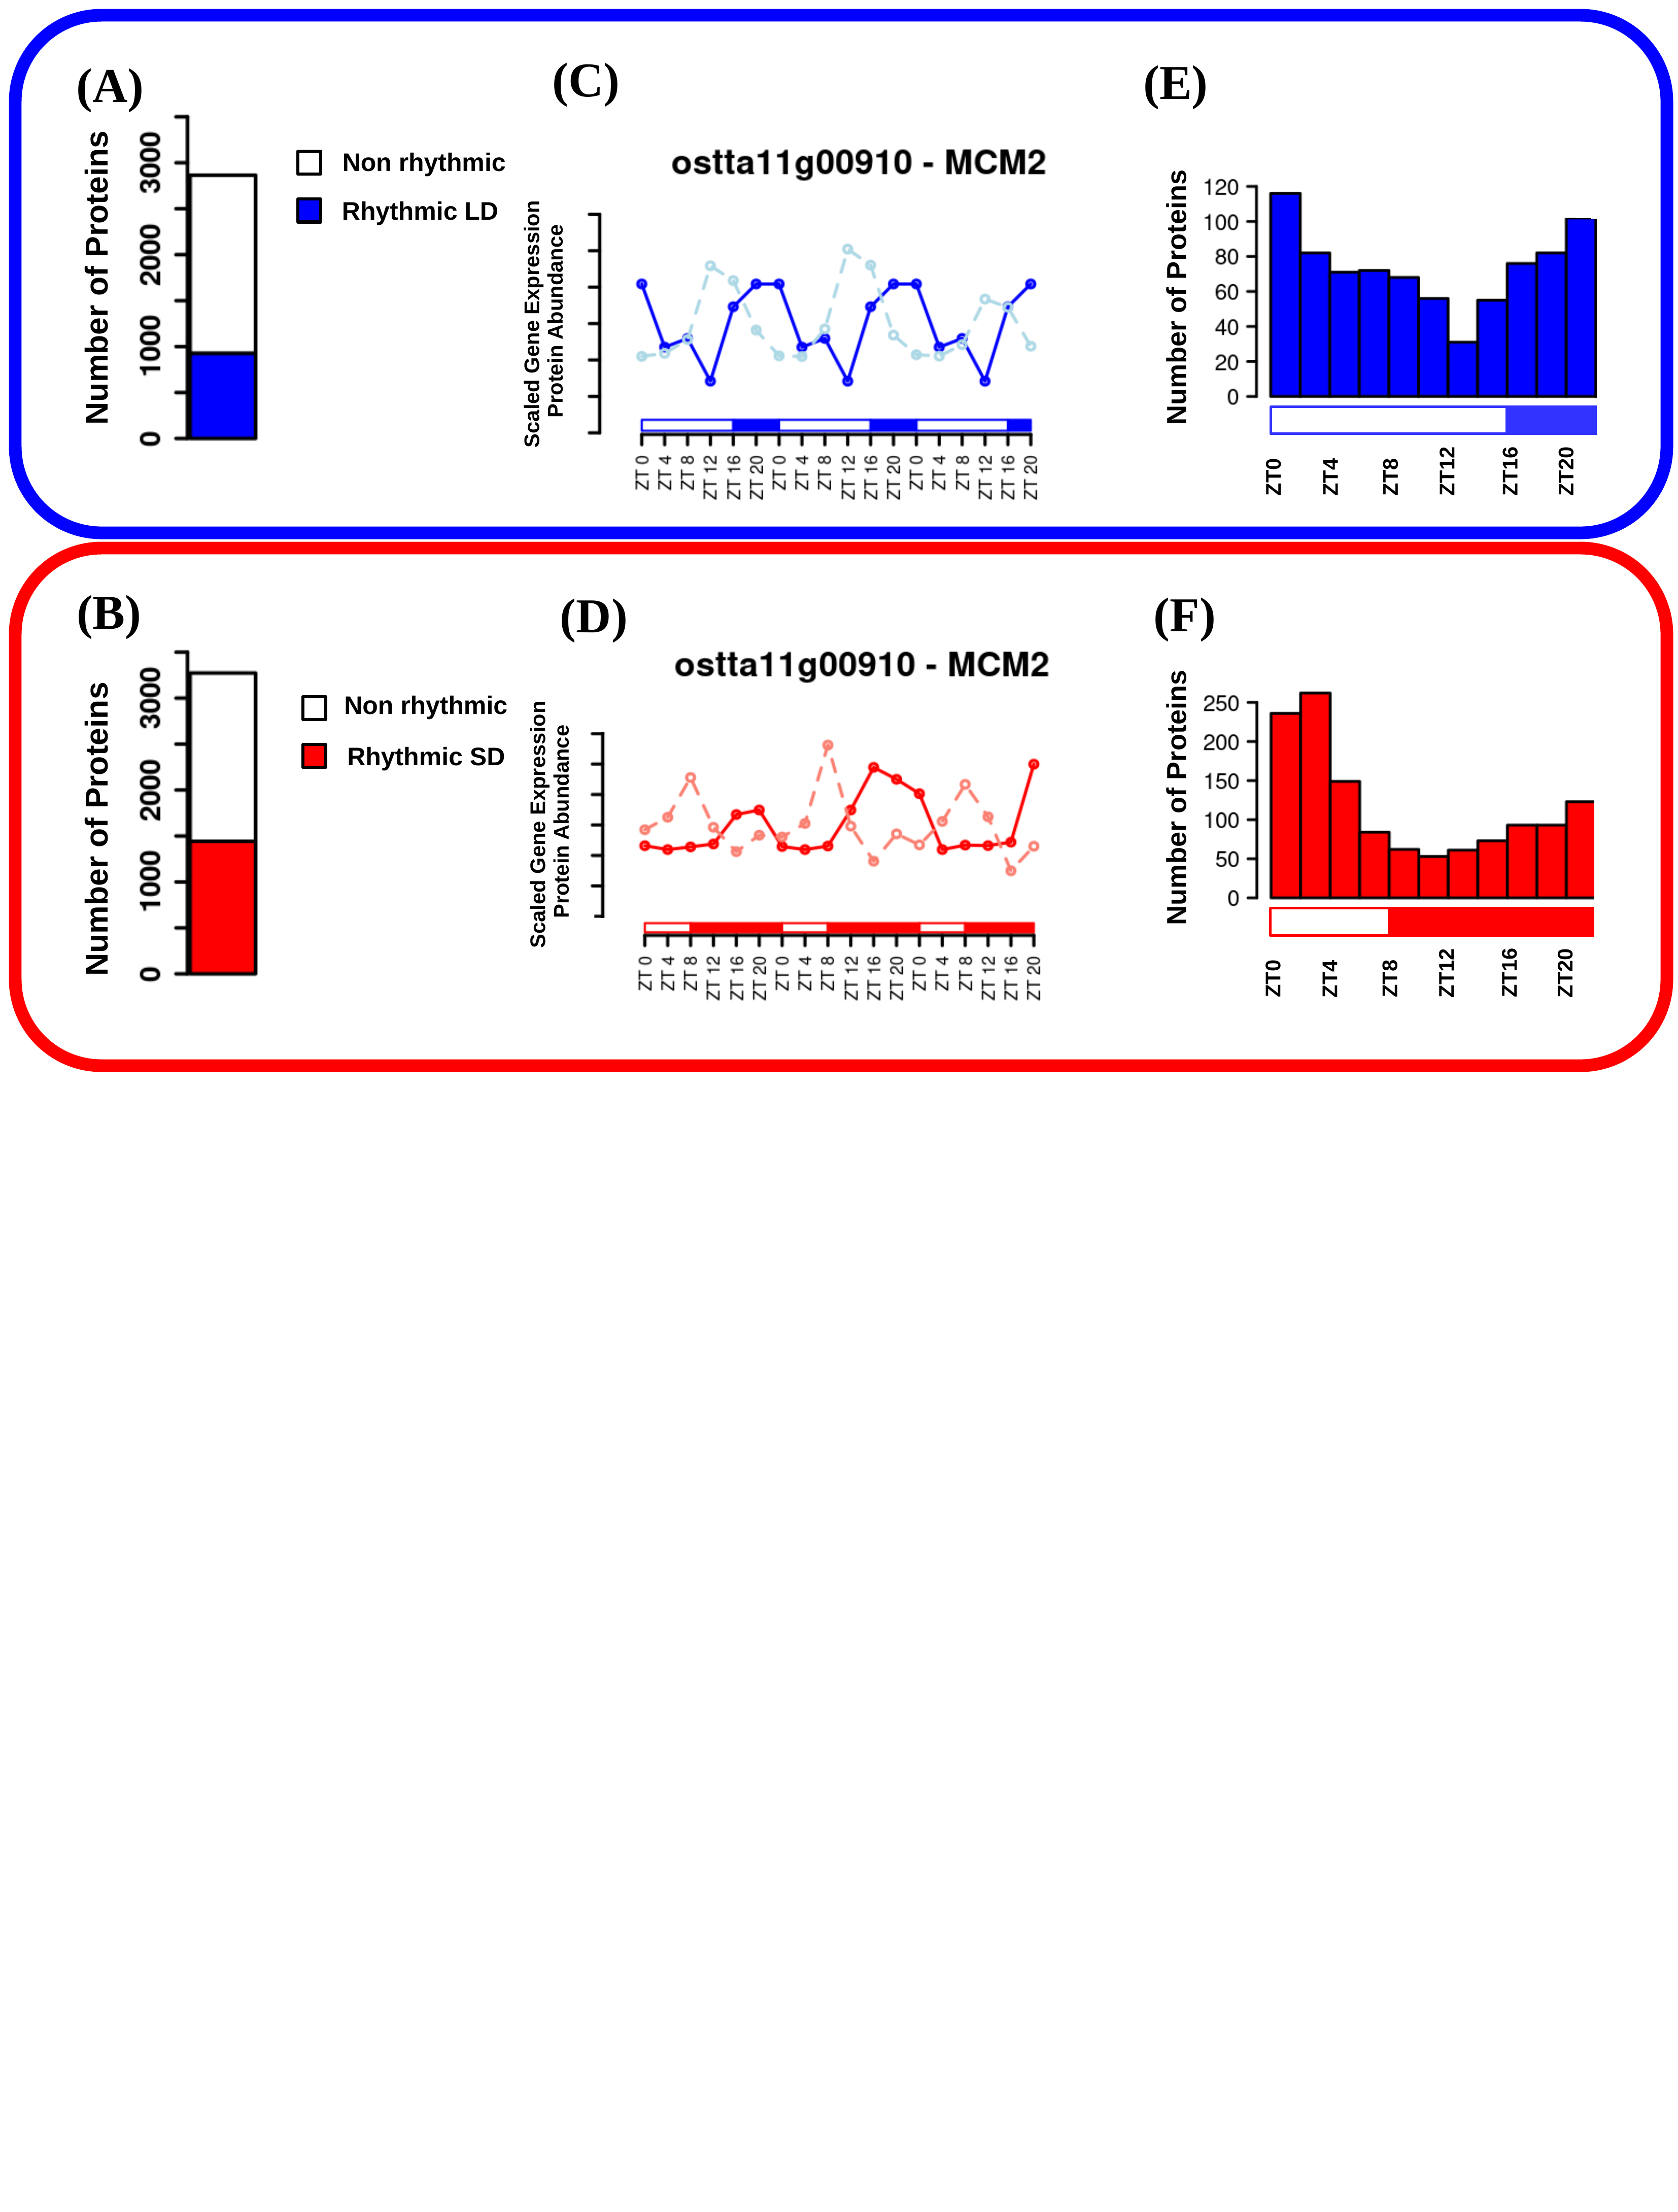

(C)
 (E)
 (A)
Non rhythmic
Rhythmic LD
Number of Proteins
Number of Proteins
Number of Proteins
Scaled Gene Expression
Protein Abundance
ZT16
ZT20
ZT12
ZT0
ZT8
ZT4
 (B)
 (F)
 (D)
Non rhythmic
Number of Proteins
Rhythmic SD
Number of Proteins
Scaled Gene Expression
Protein Abundance
Number of Proteins
ZT16
ZT20
ZT24
ZT12
ZT0
ZT8
ZT4